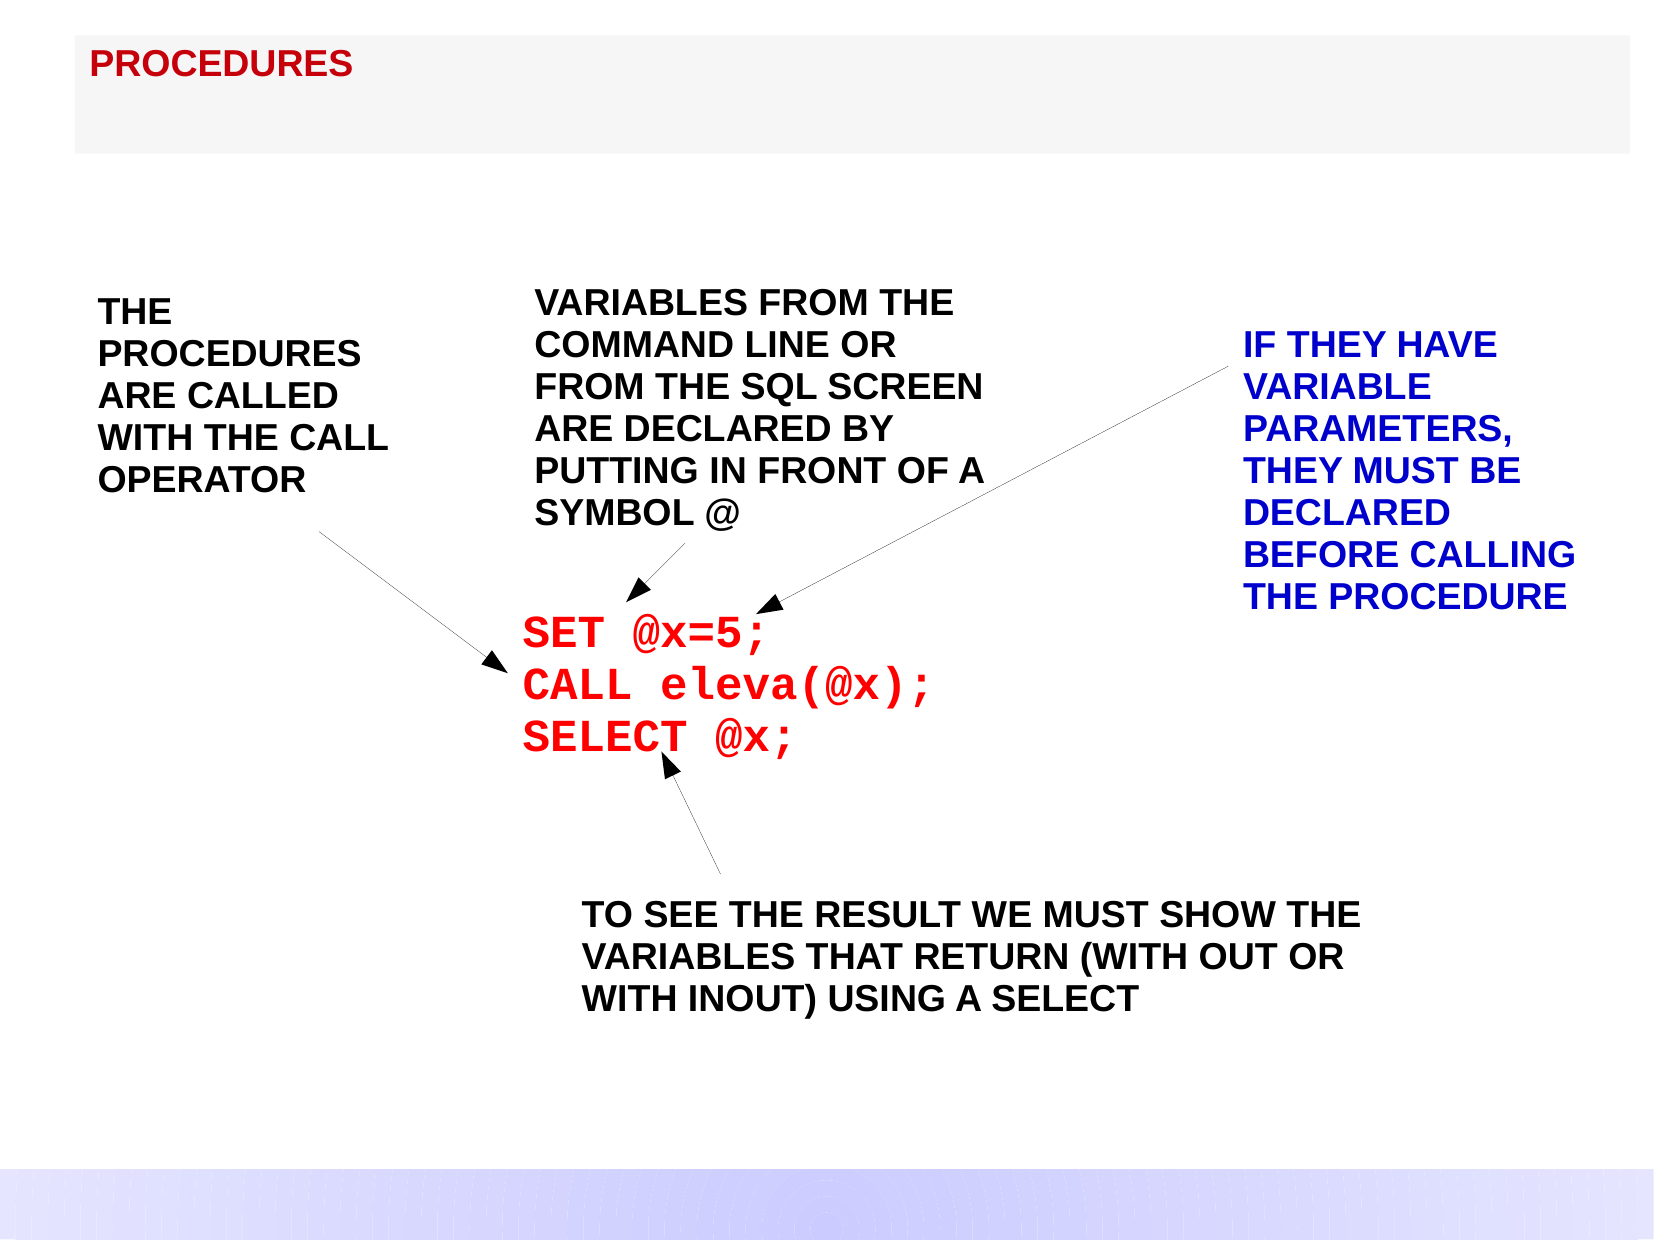

PROCEDURES
VARIABLES FROM THE COMMAND LINE OR FROM THE SQL SCREEN ARE DECLARED BY PUTTING IN FRONT OF A SYMBOL @
THE PROCEDURES ARE CALLED WITH THE CALL OPERATOR
IF THEY HAVE VARIABLE PARAMETERS, THEY MUST BE DECLARED BEFORE CALLING THE PROCEDURE
SET @x=5;
CALL eleva(@x);
SELECT @x;
TO SEE THE RESULT WE MUST SHOW THE VARIABLES THAT RETURN (WITH OUT OR WITH INOUT) USING A SELECT